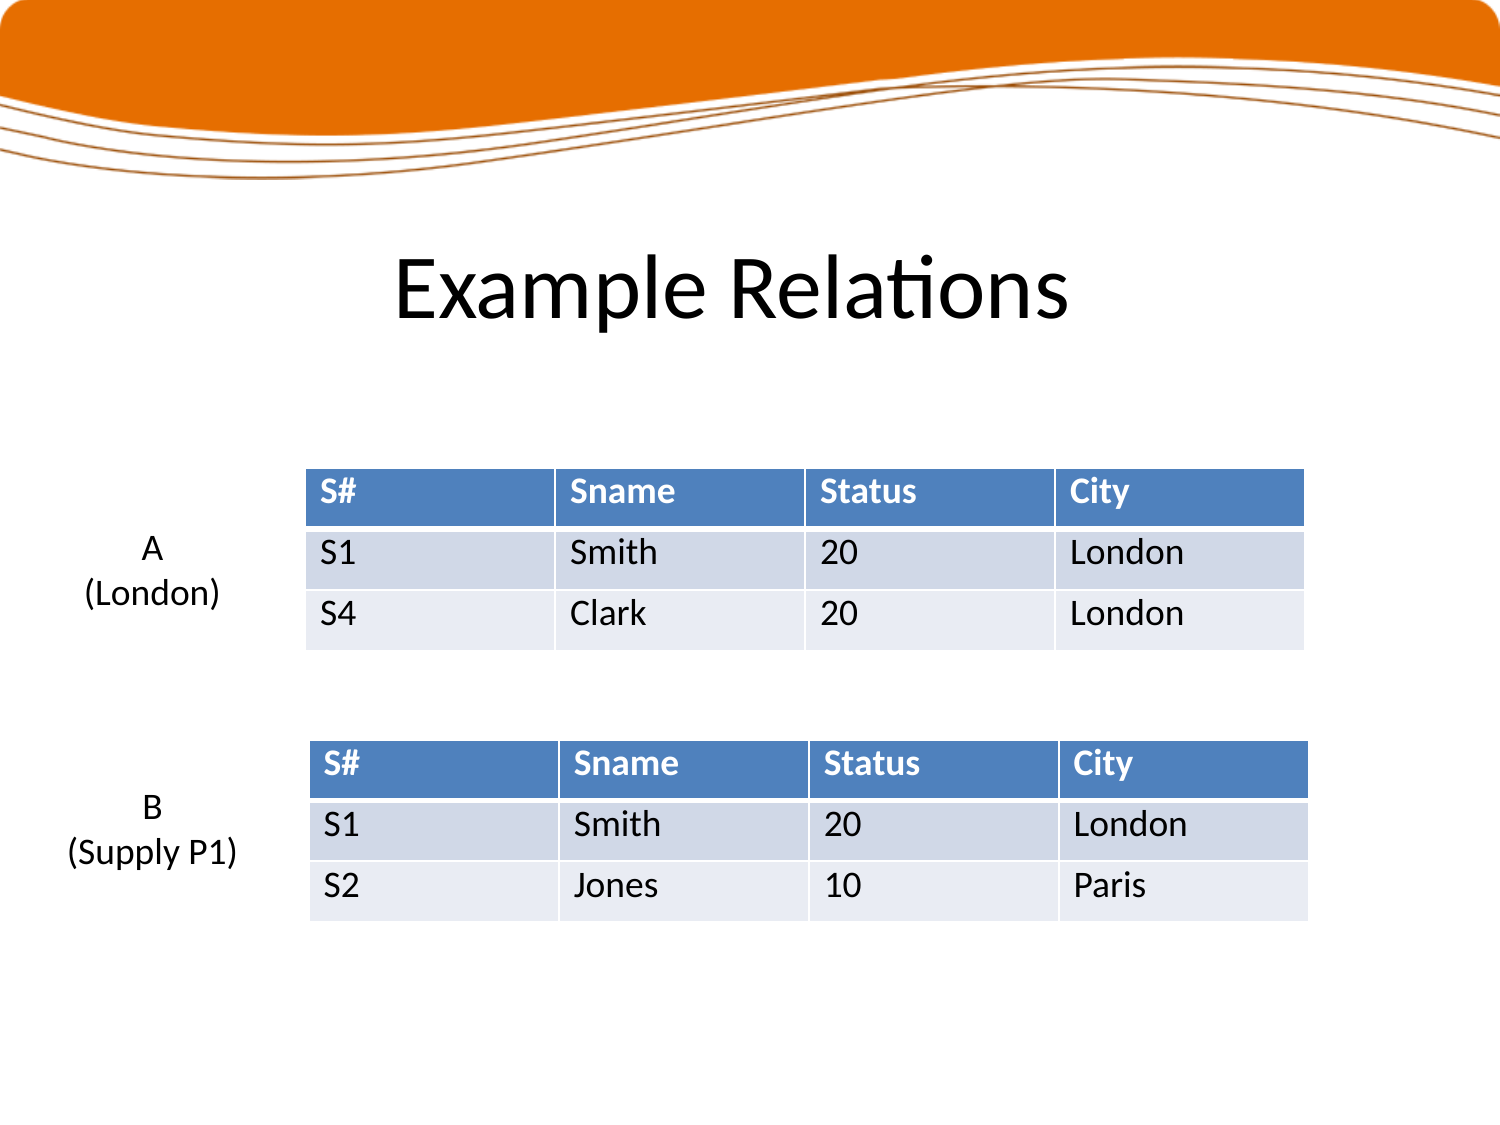

Example Relations
| S# | Sname | Status | City |
| --- | --- | --- | --- |
| S1 | Smith | 20 | London |
| S4 | Clark | 20 | London |
A
(London)
| S# | Sname | Status | City |
| --- | --- | --- | --- |
| S1 | Smith | 20 | London |
| S2 | Jones | 10 | Paris |
B
(Supply P1)